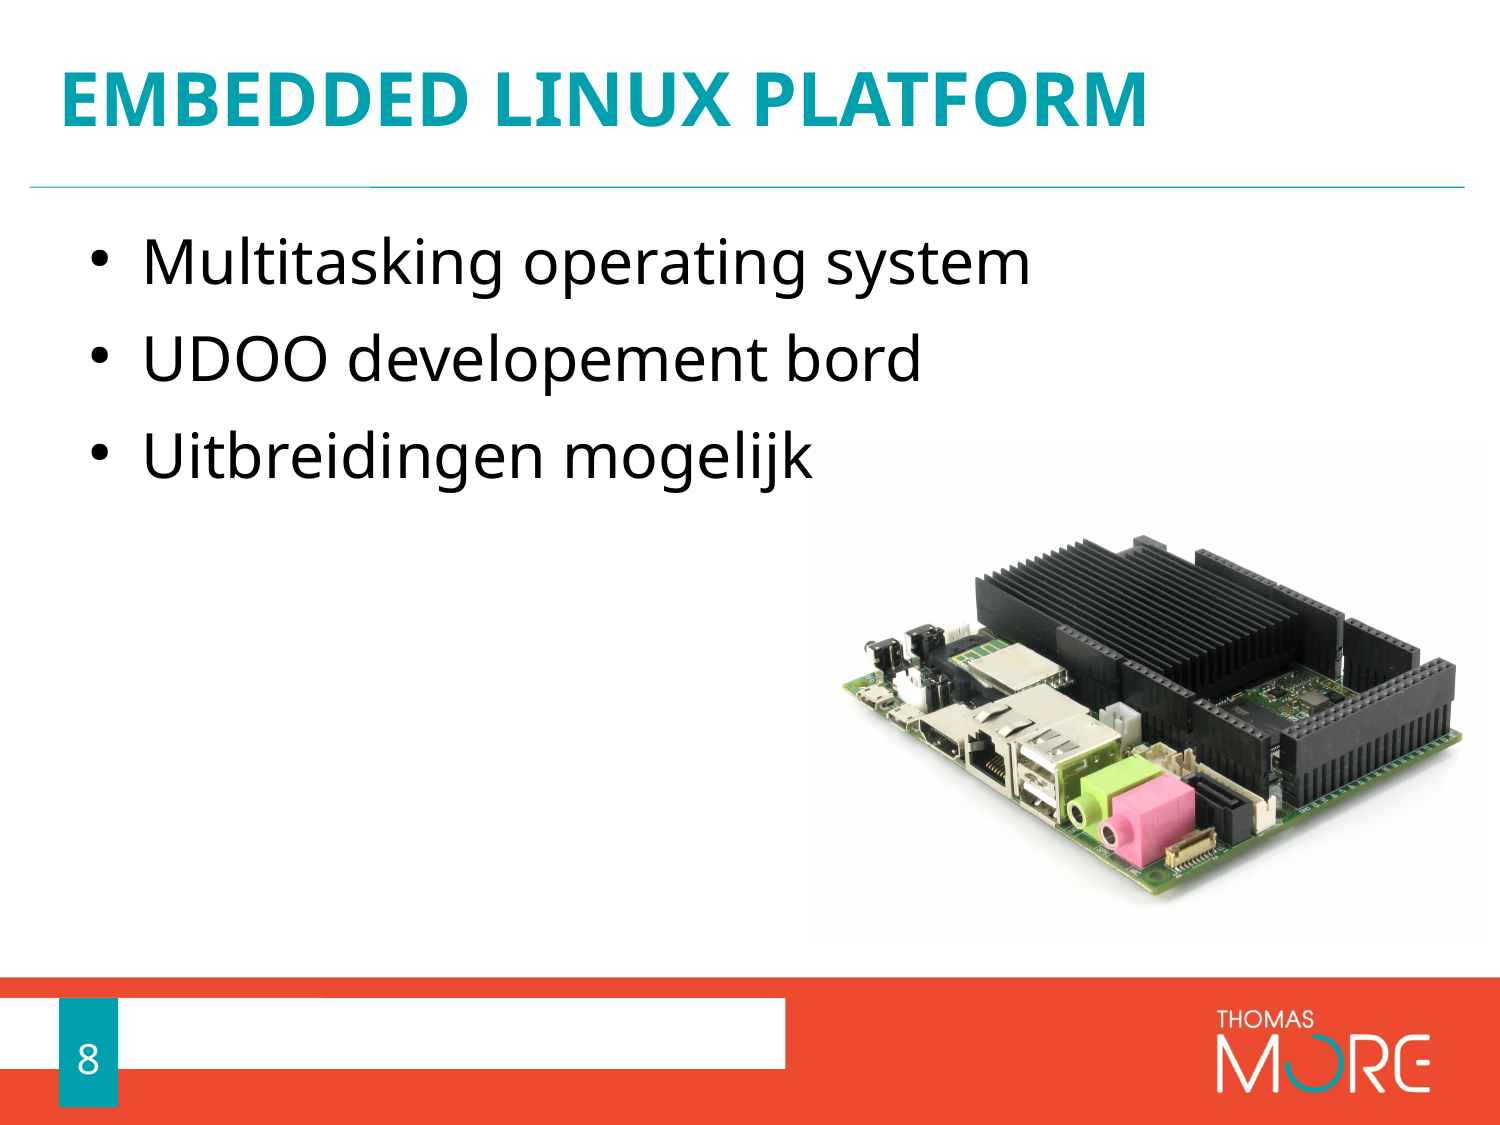

Embedded Linux platform
# Multitasking operating system
UDOO developement bord
Uitbreidingen mogelijk